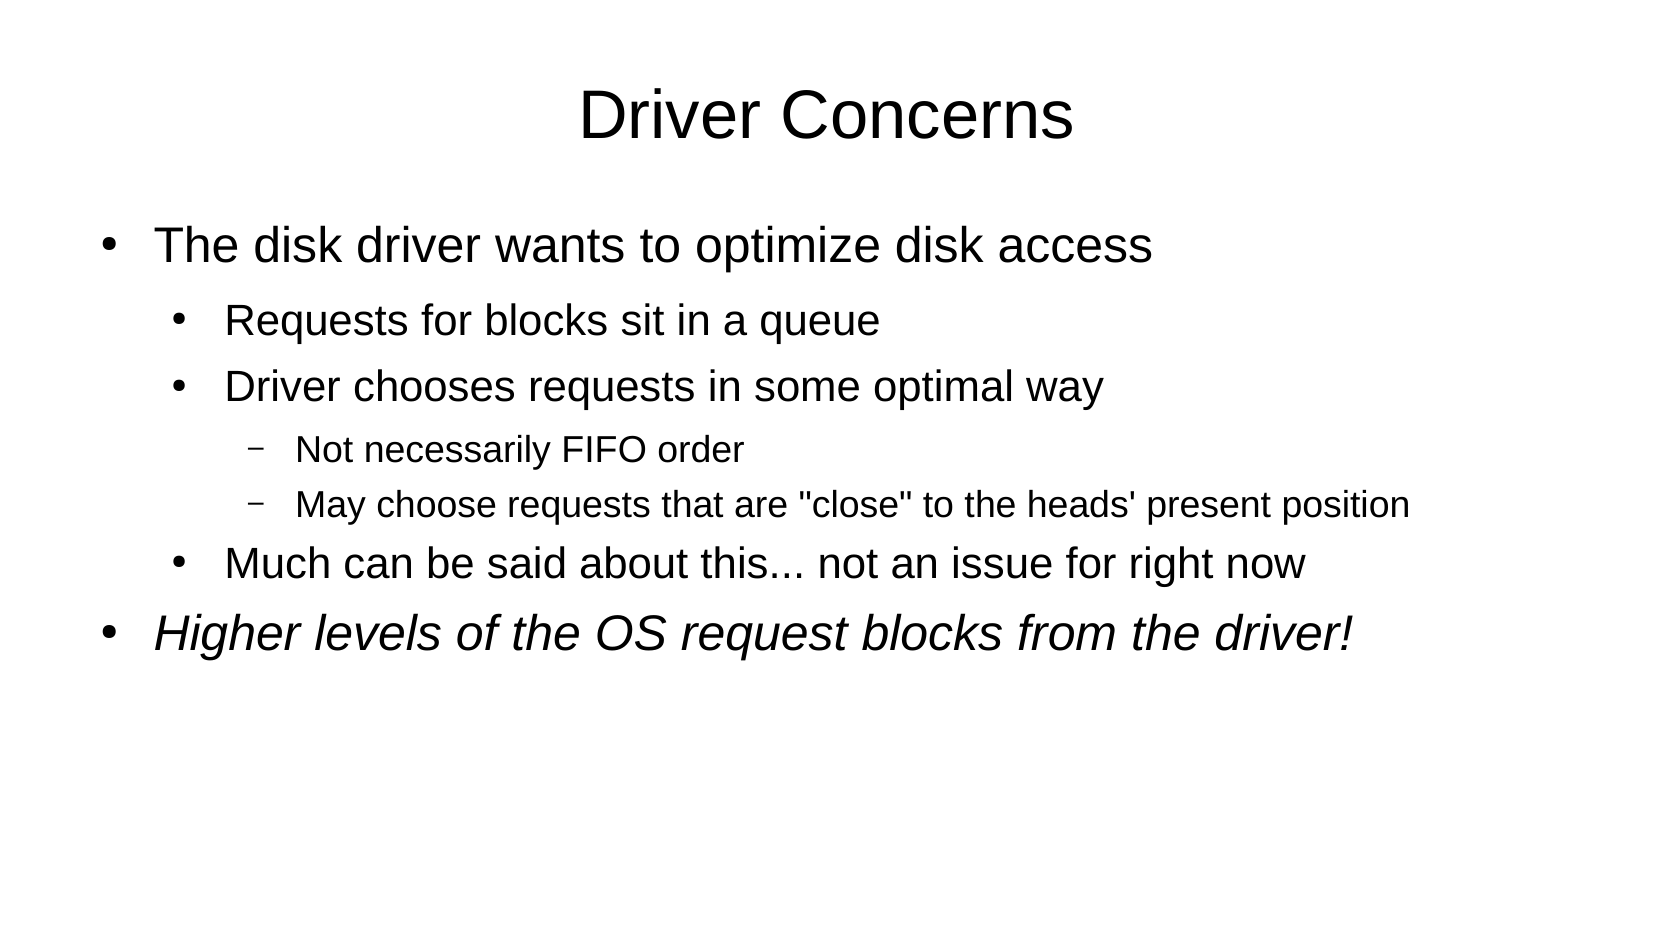

# Driver Concerns
The disk driver wants to optimize disk access
Requests for blocks sit in a queue
Driver chooses requests in some optimal way
Not necessarily FIFO order
May choose requests that are "close" to the heads' present position
Much can be said about this... not an issue for right now
Higher levels of the OS request blocks from the driver!